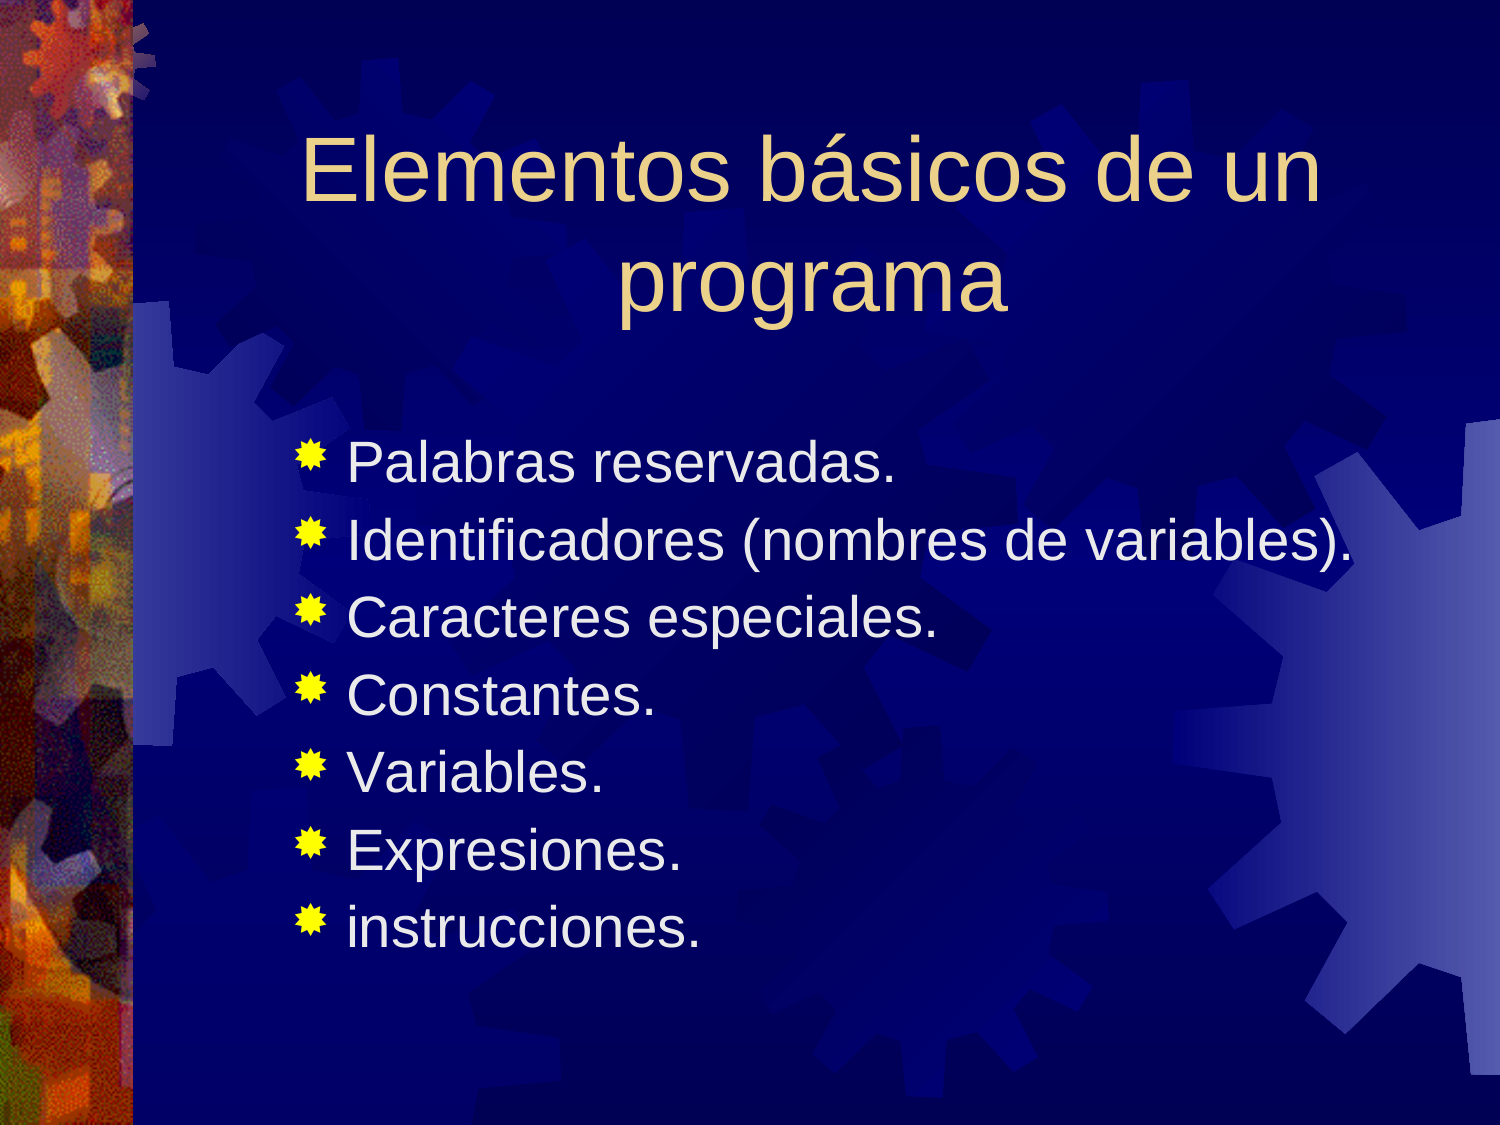

Elementos básicos de un programa
Palabras reservadas.
Identificadores (nombres de variables).
Caracteres especiales.
Constantes.
Variables.
Expresiones.
instrucciones.